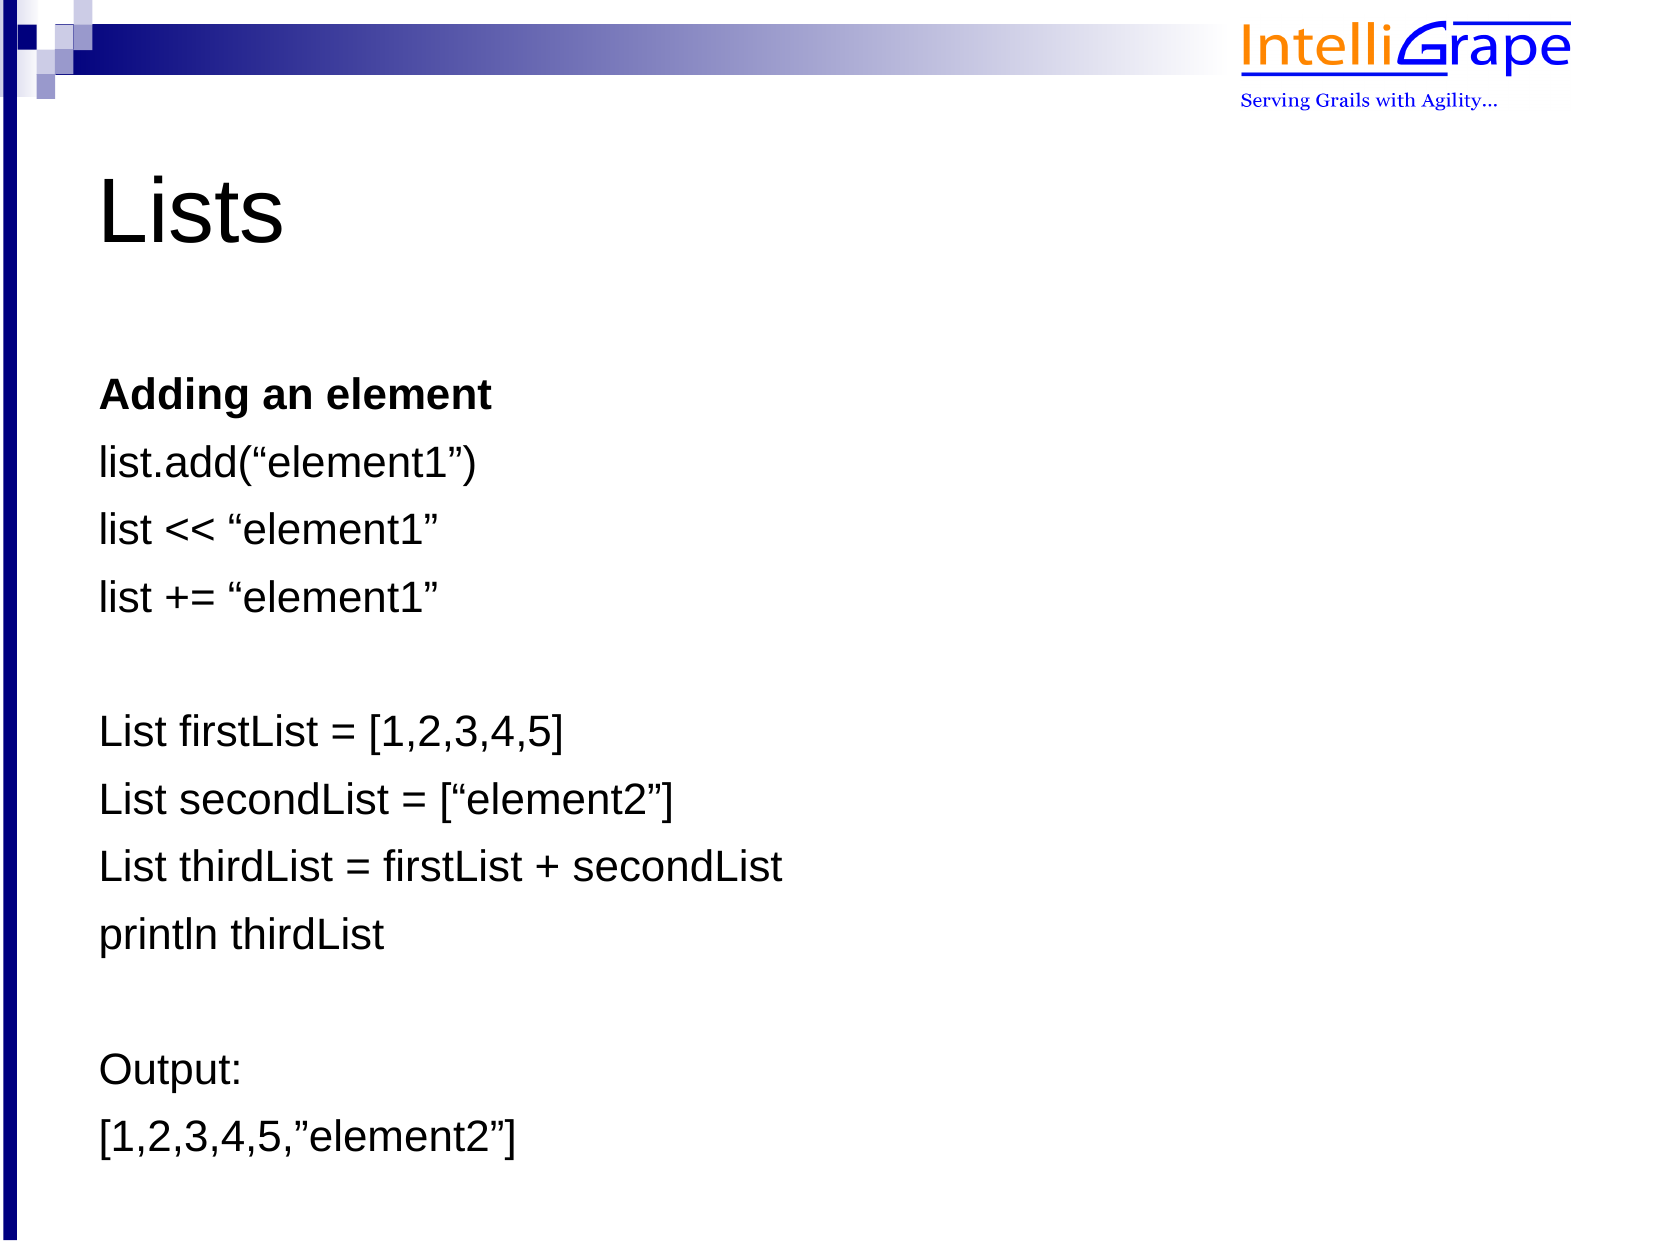

# Lists
Adding an element
list.add(“element1”)
list << “element1”
list += “element1”
List firstList = [1,2,3,4,5]
List secondList = [“element2”]
List thirdList = firstList + secondList
println thirdList
Output:
[1,2,3,4,5,”element2”]